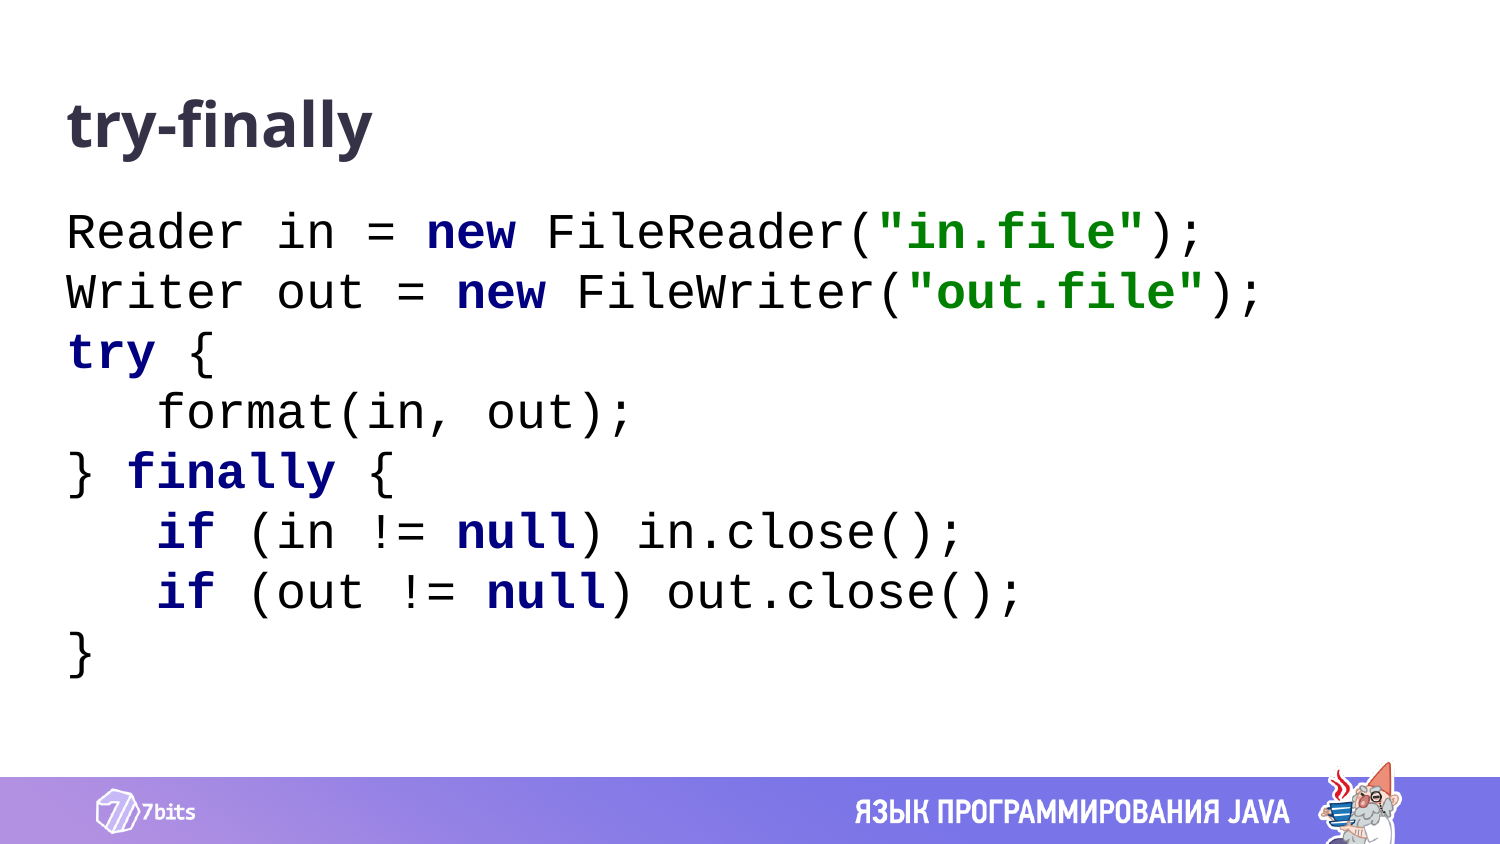

# try-finally
Reader in = new FileReader("in.file");
Writer out = new FileWriter("out.file");
try {
 format(in, out);
} finally {
 if (in != null) in.close();
 if (out != null) out.close();
}